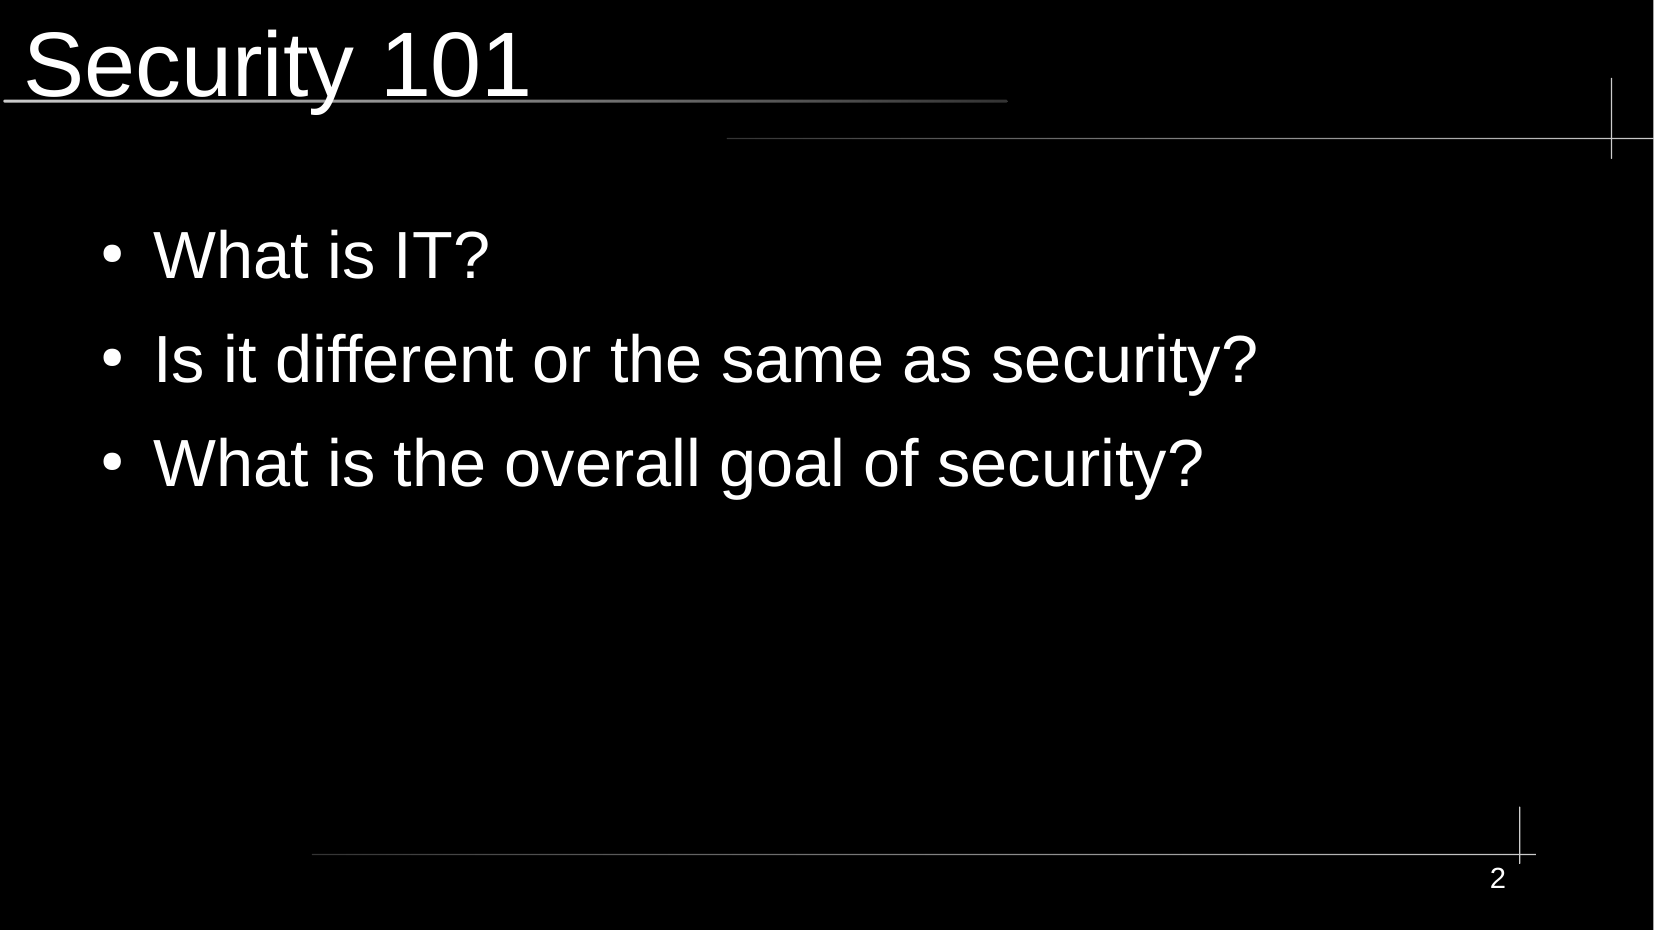

# Security 101
What is IT?
Is it different or the same as security?
What is the overall goal of security?
2